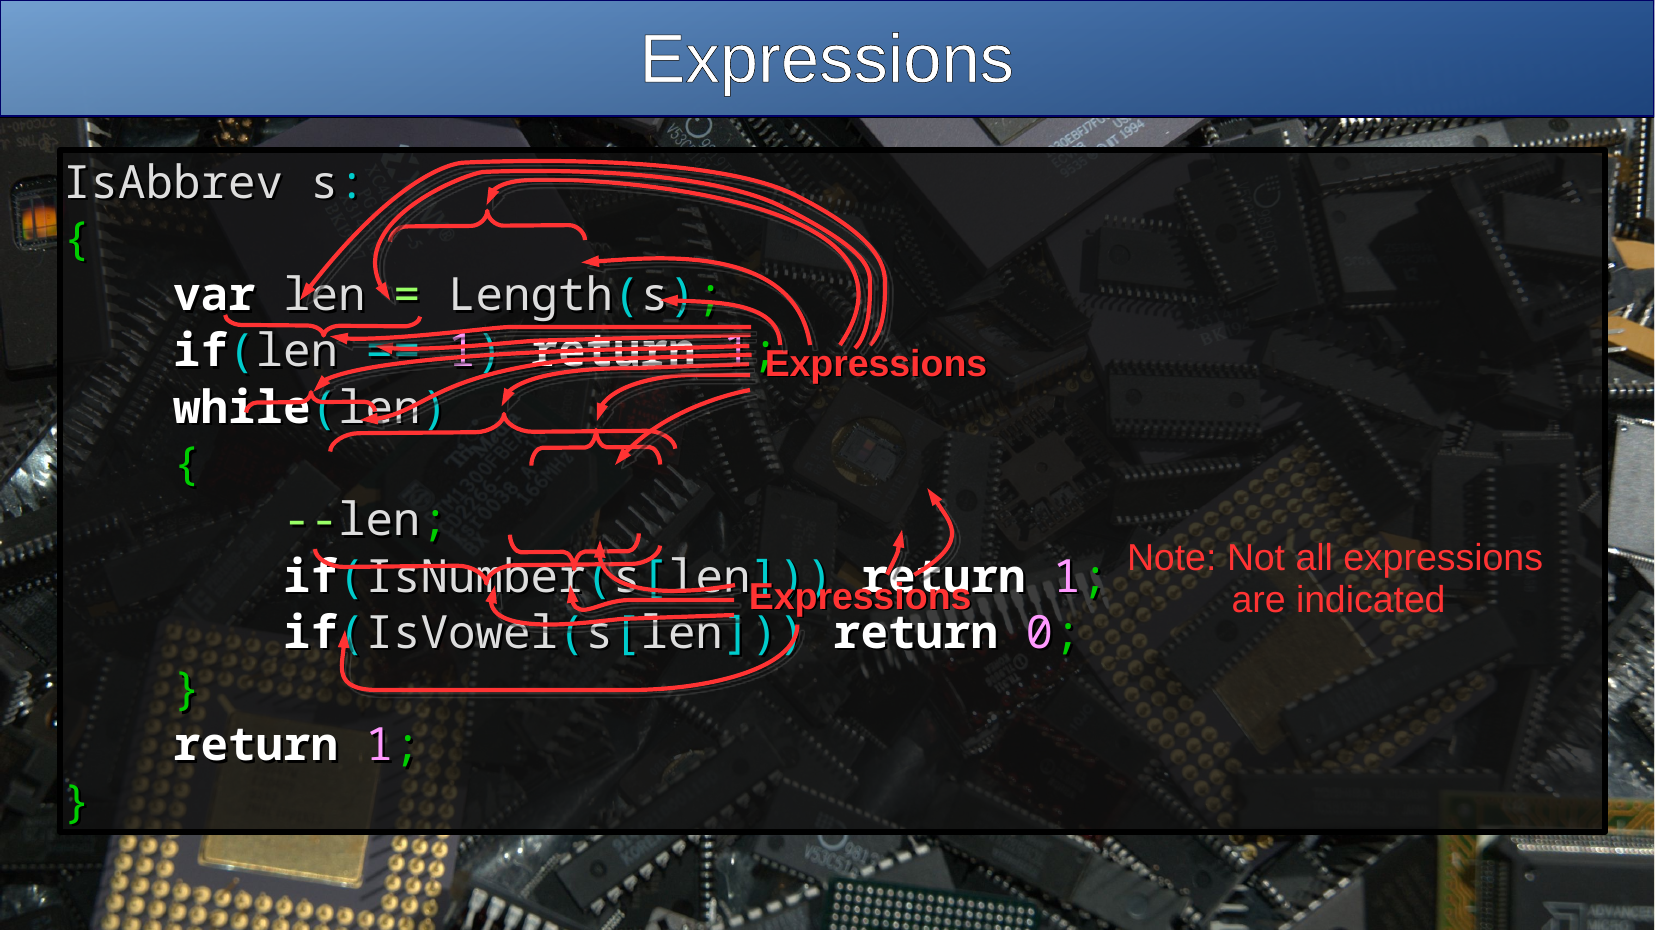

# Expressions
IsAbbrev s:
{
 var len = Length(s);
 if(len == 1) return 1;
 while(len)
 {
 --len;
 if(IsNumber(s[len])) return 1;
 if(IsVowel(s[len])) return 0;
 }
 return 1;
}
Expressions
Note: Not all expressions
 are indicated
Expressions